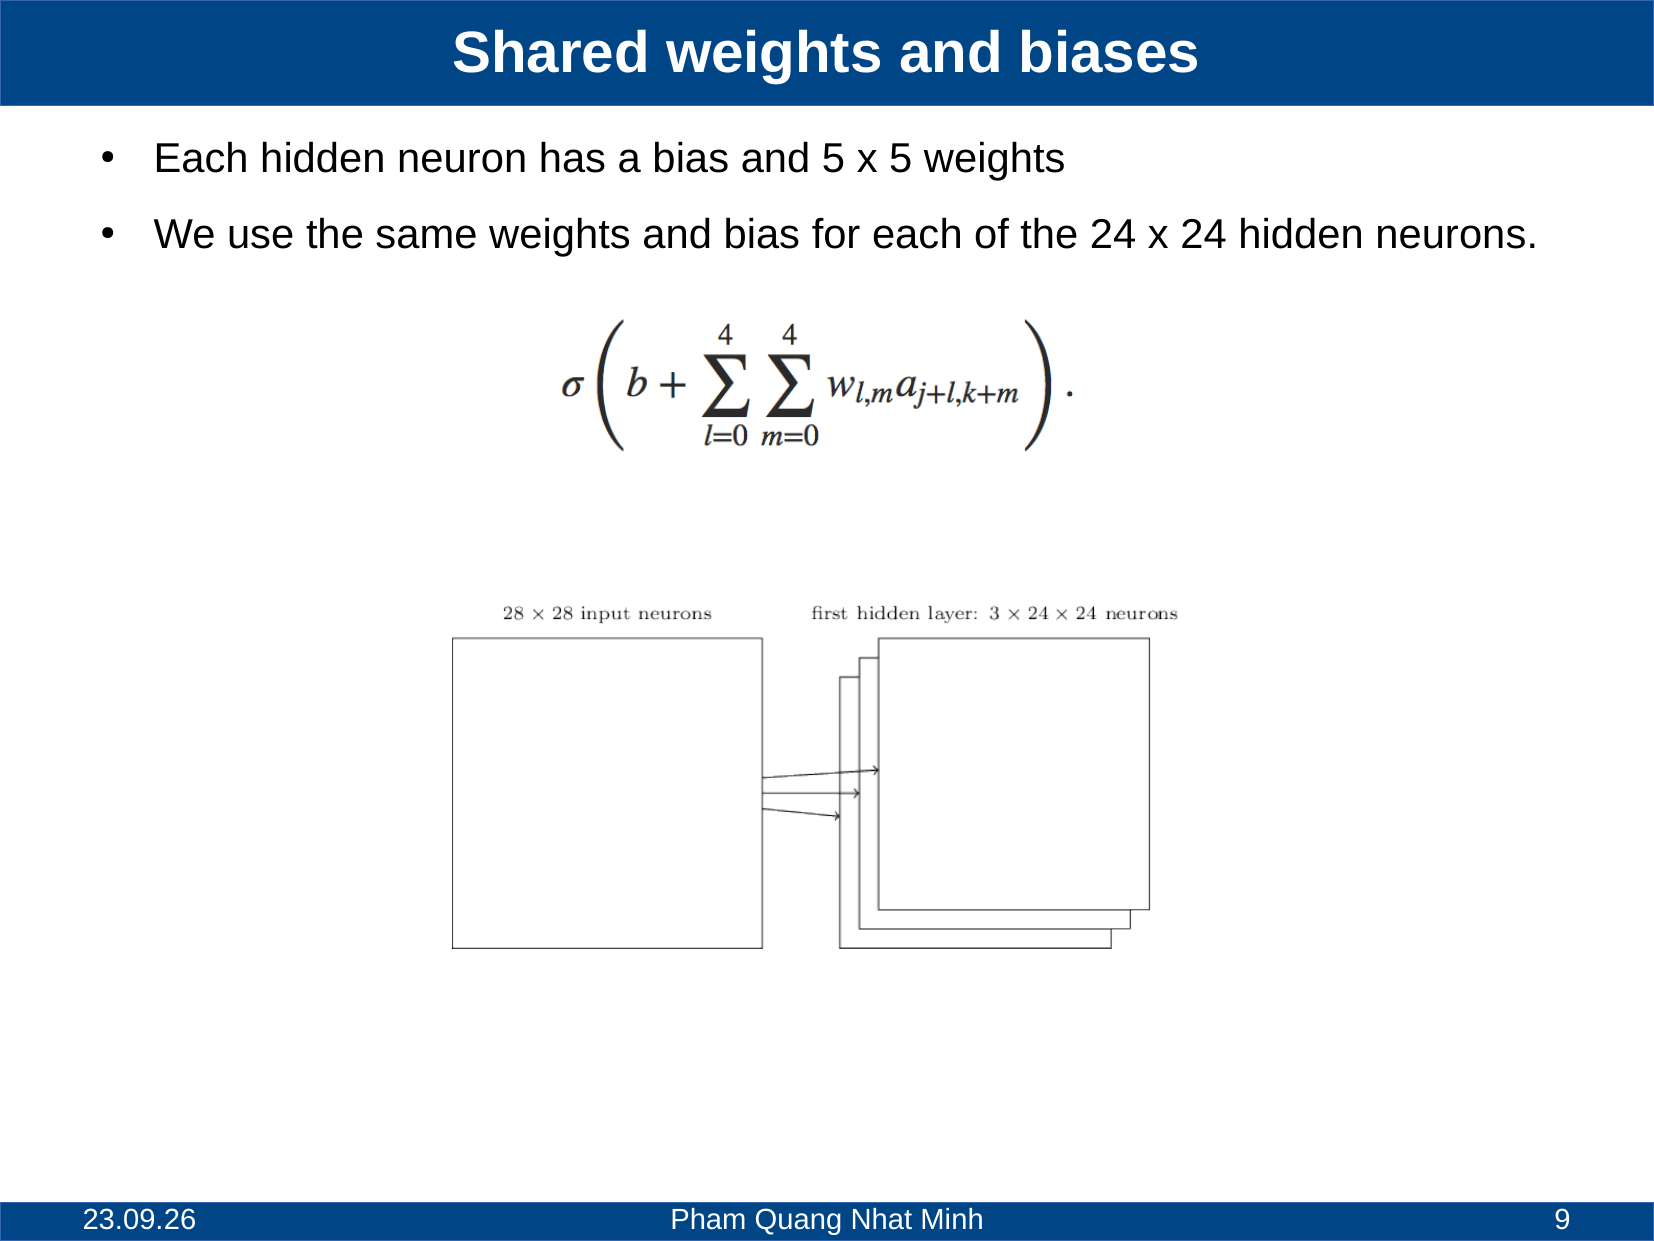

# Shared weights and biases
Each hidden neuron has a bias and 5 x 5 weights
We use the same weights and bias for each of the 24 x 24 hidden neurons.
Pham Quang Nhat Minh
9